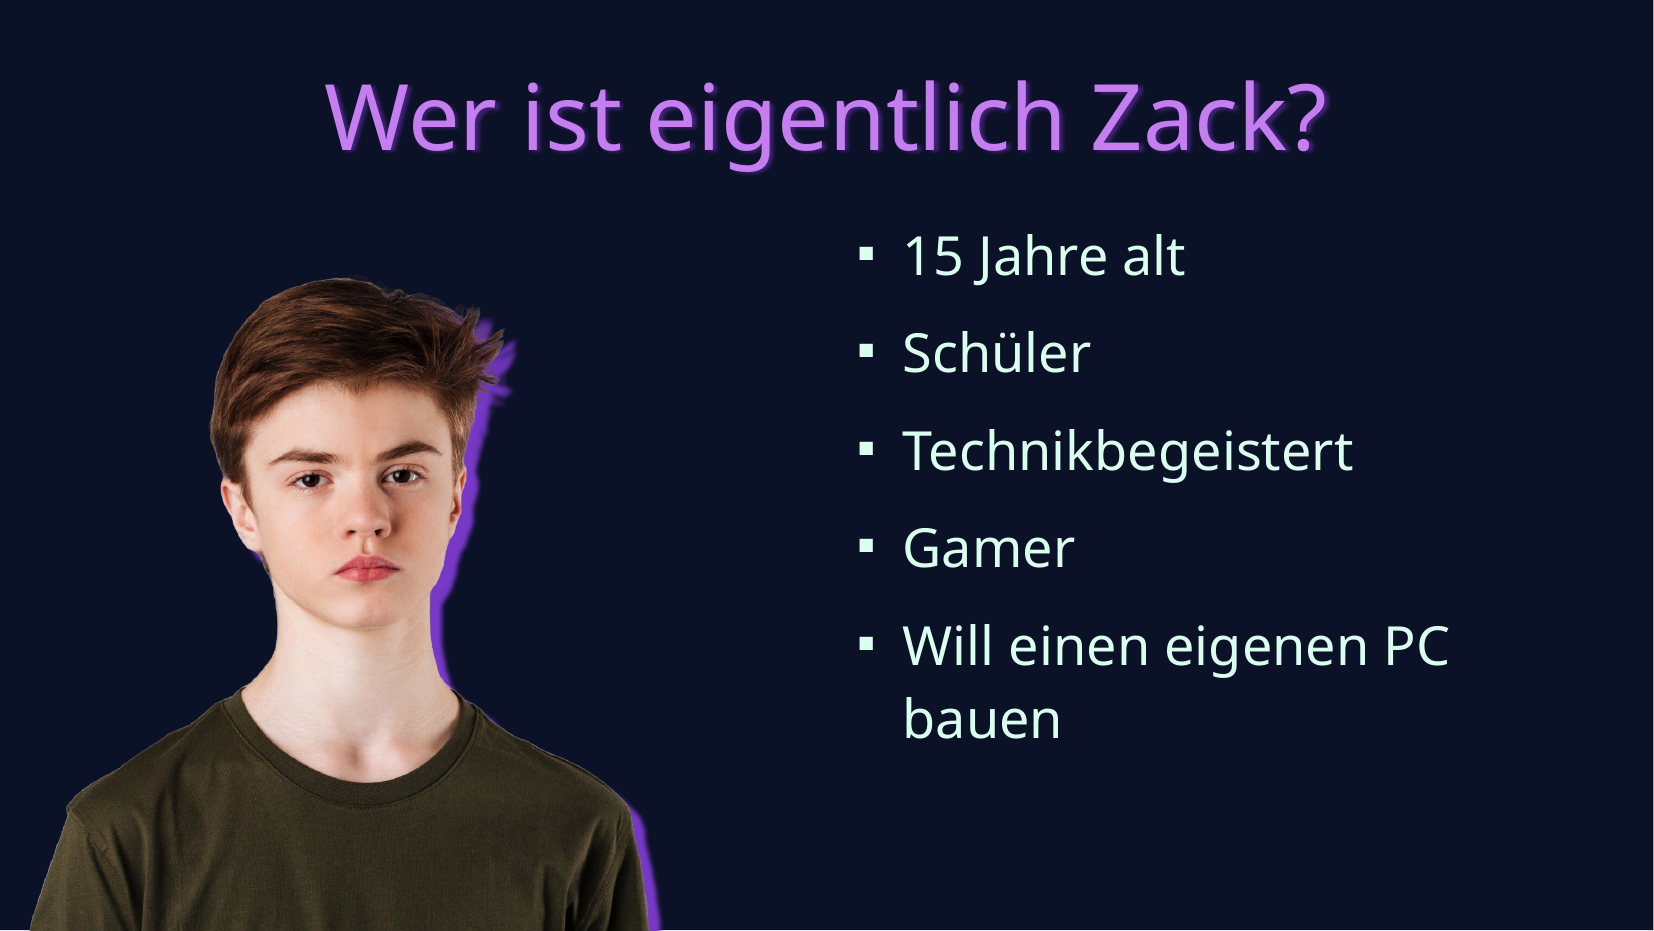

# Wer ist eigentlich Zack?
15 Jahre alt
Schüler
Technikbegeistert
Gamer
Will einen eigenen PC bauen